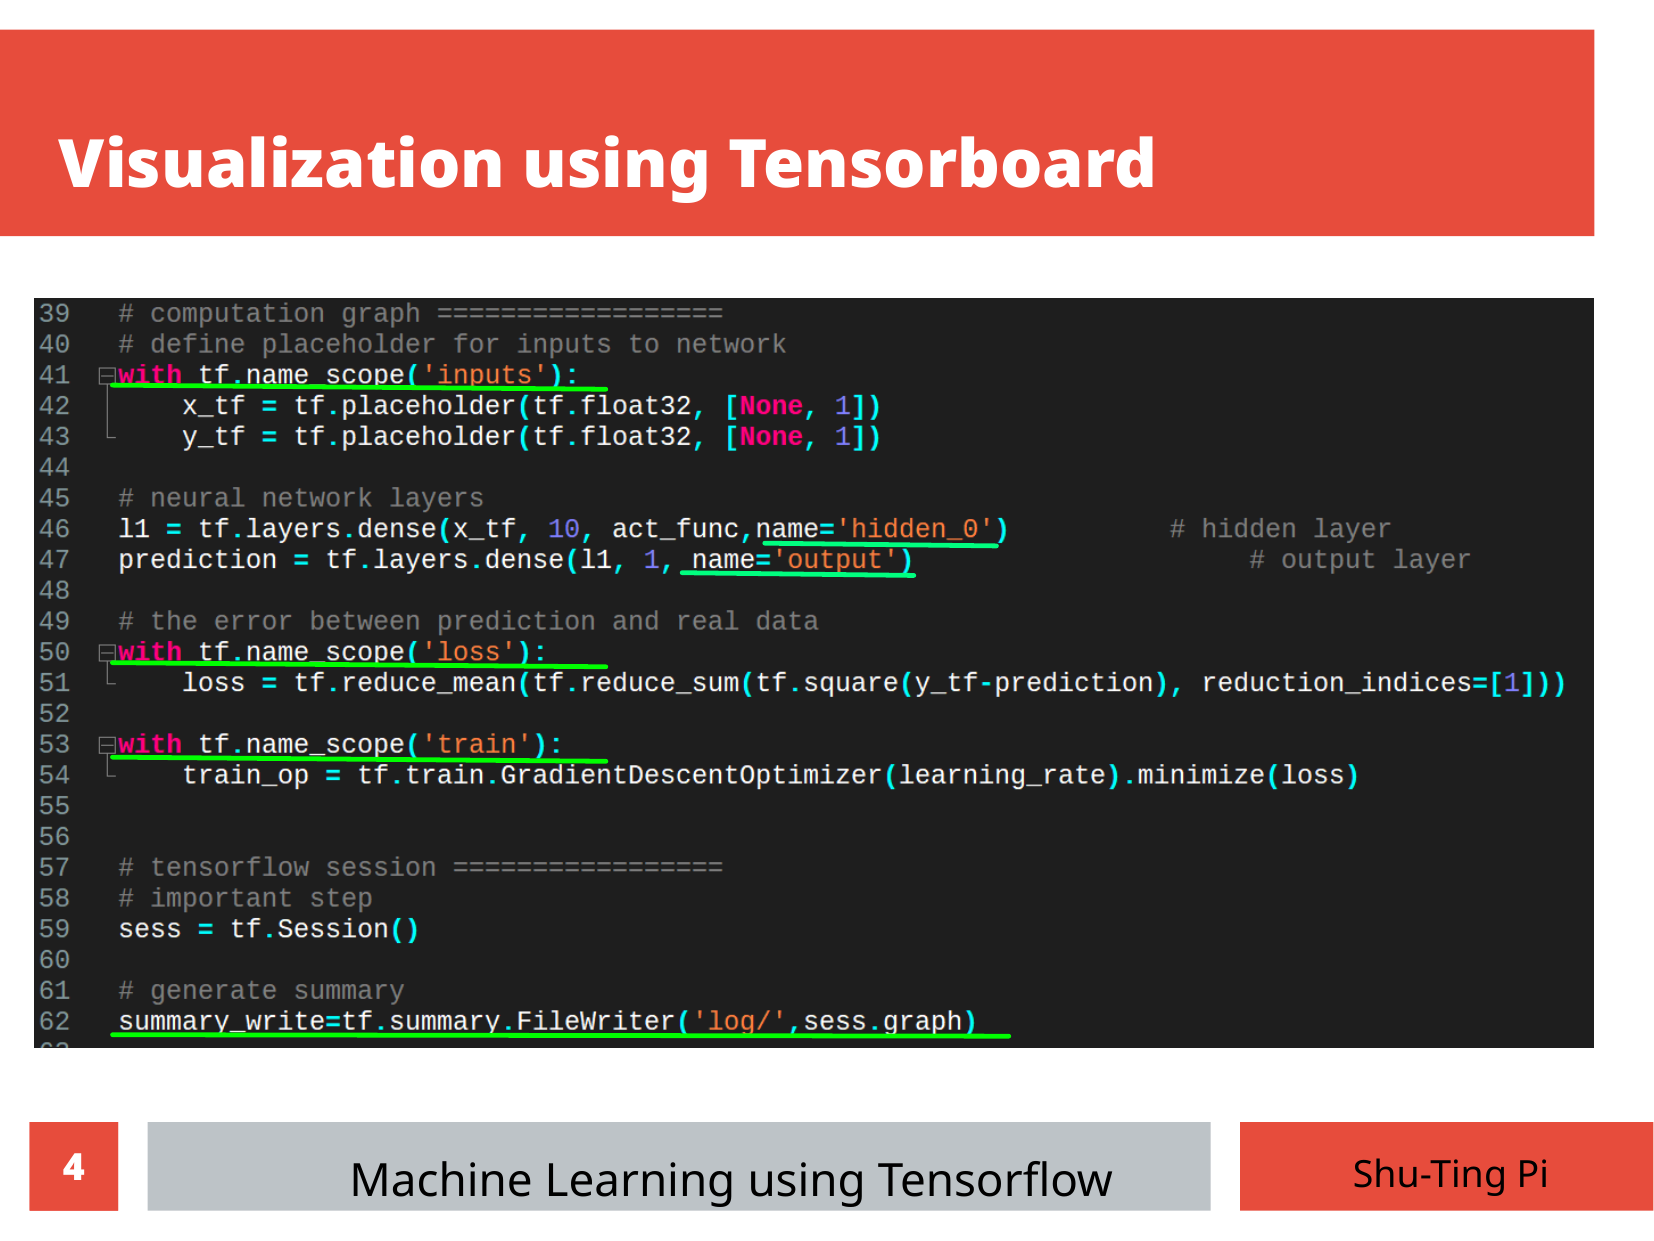

# Visualization using Tensorboard
4
Machine Learning using Tensorflow
Shu-Ting Pi